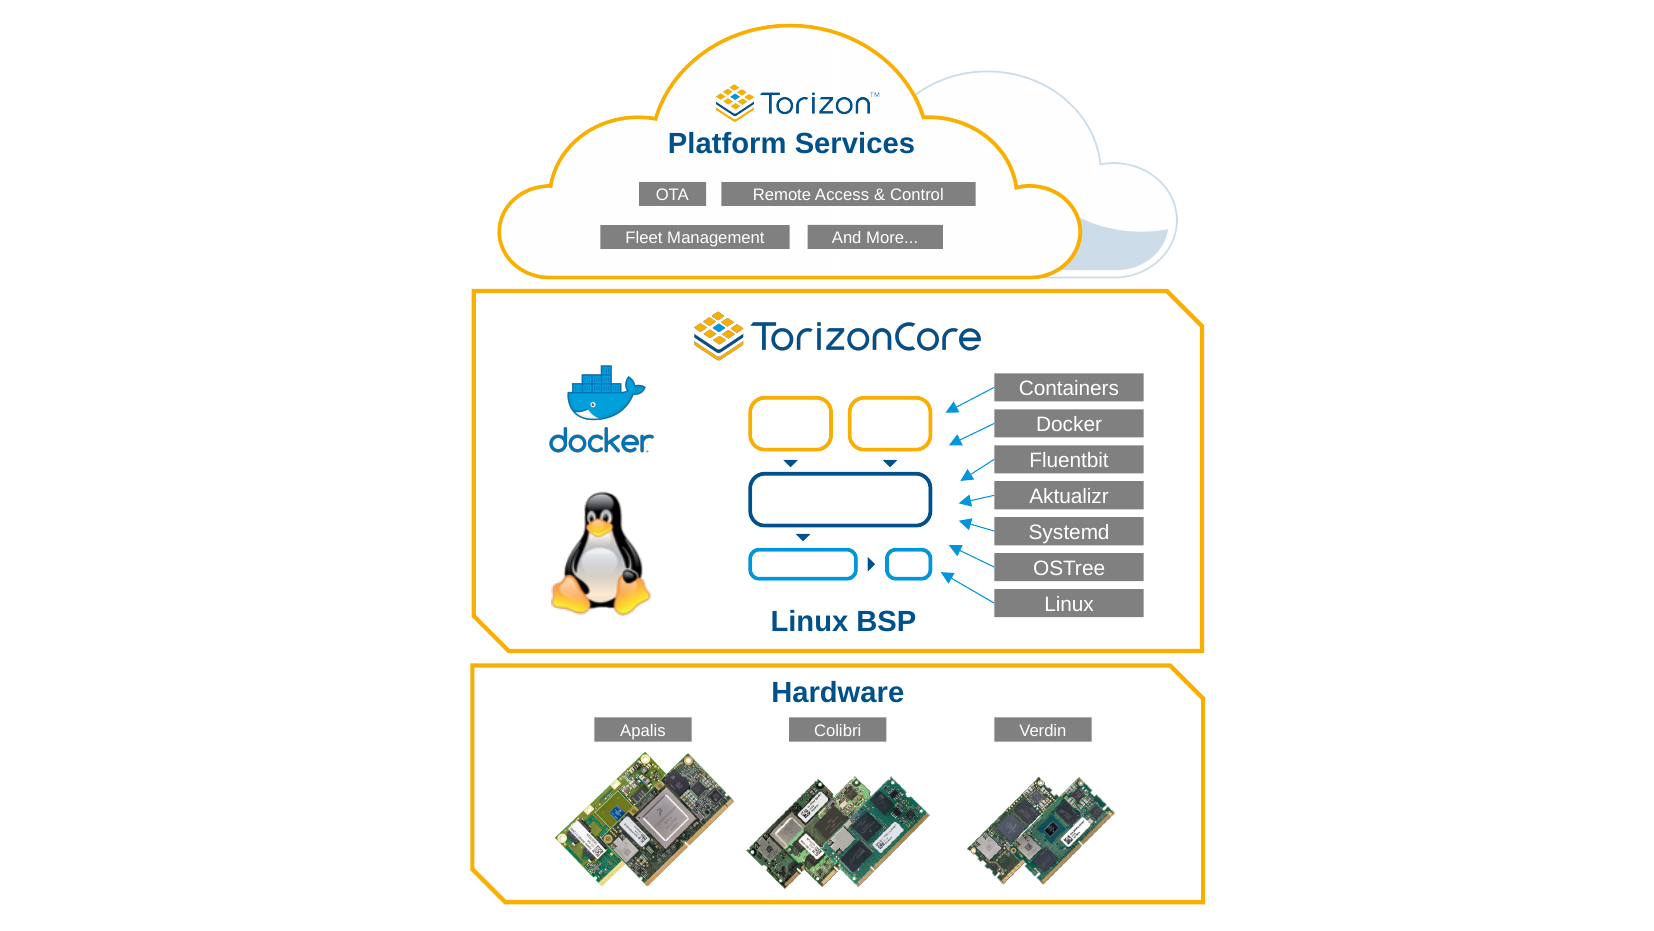

Platform Services
OTA
Remote Access & Control
And More...
Fleet Management
Containers
Docker
Fluentbit
Aktualizr
Systemd
OSTree
Linux
Linux BSP
Hardware
Apalis
Colibri
Verdin